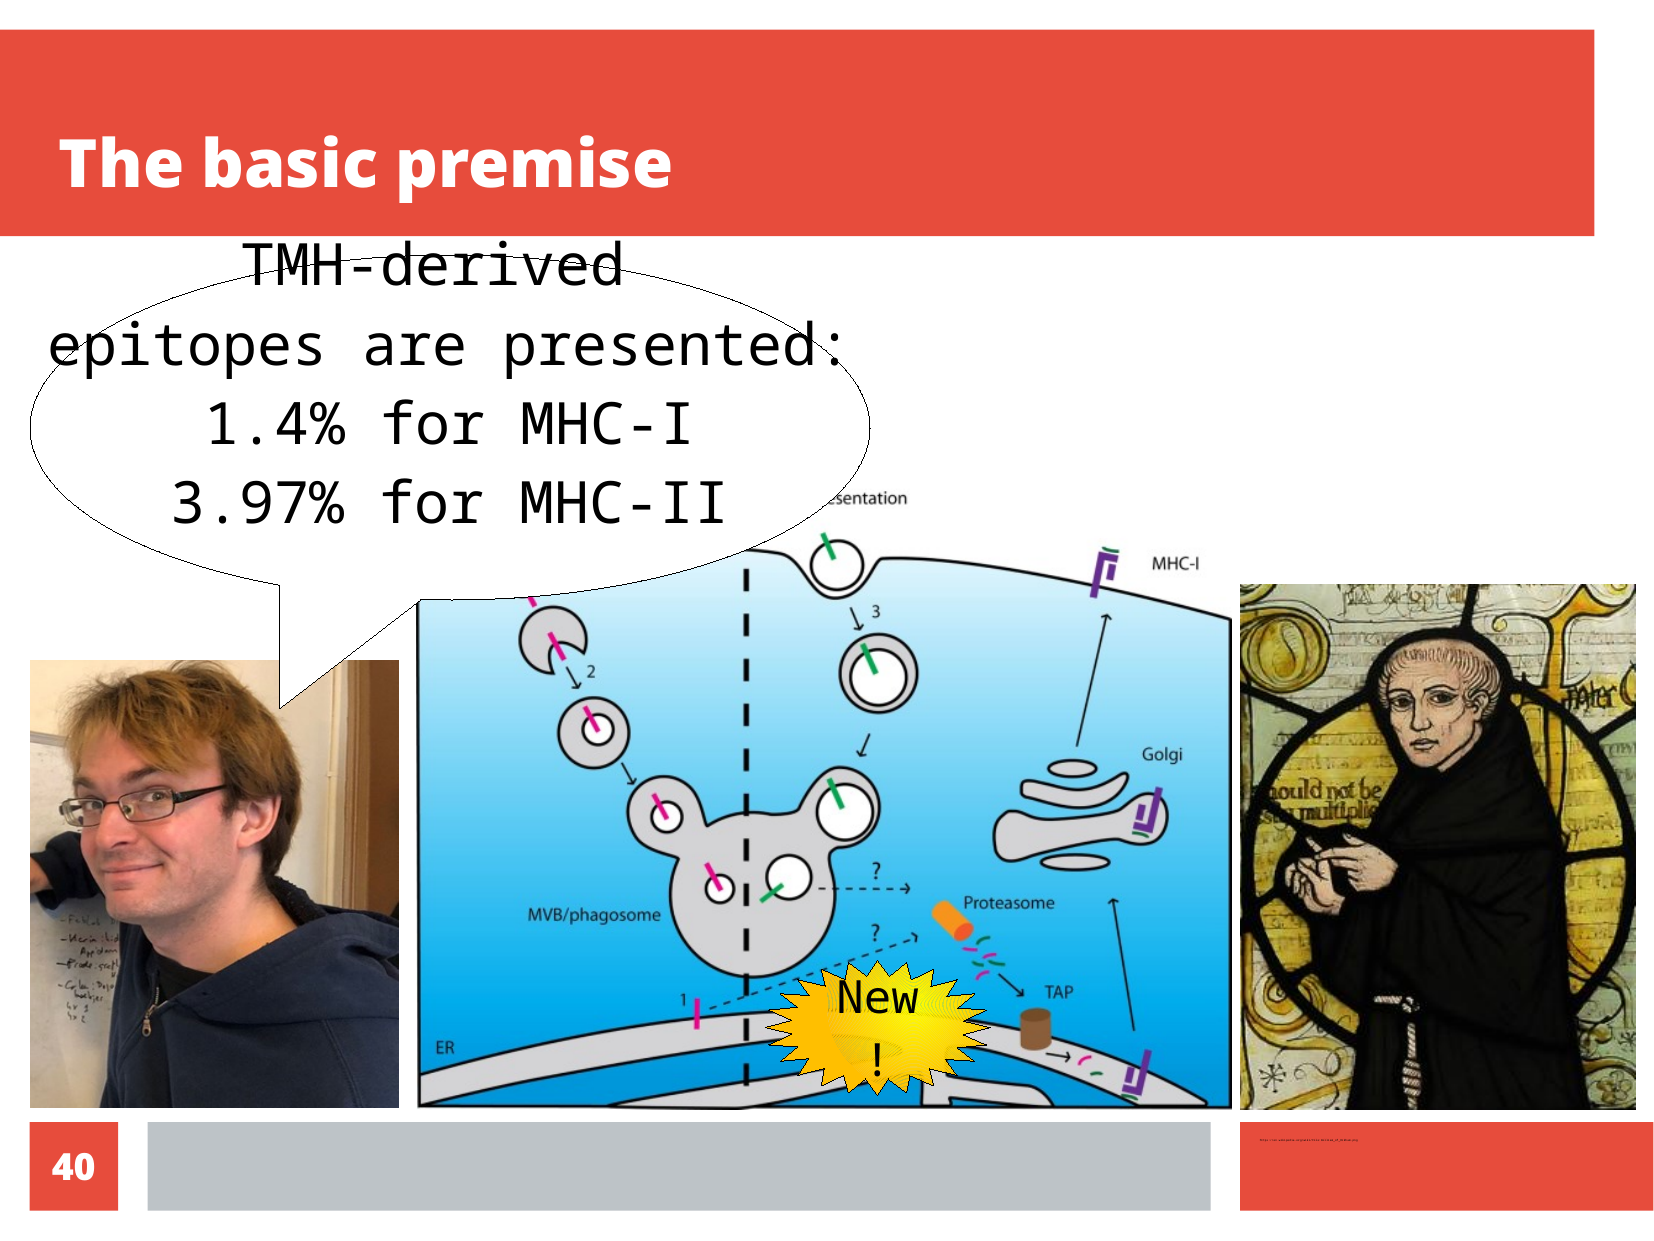

# The basic premise
TMH-derived
epitopes are presented:
1.4% for MHC-I
3.97% for MHC-II
New!
40
https://en.wikipedia.org/wiki/File:William_of_Ockham.png